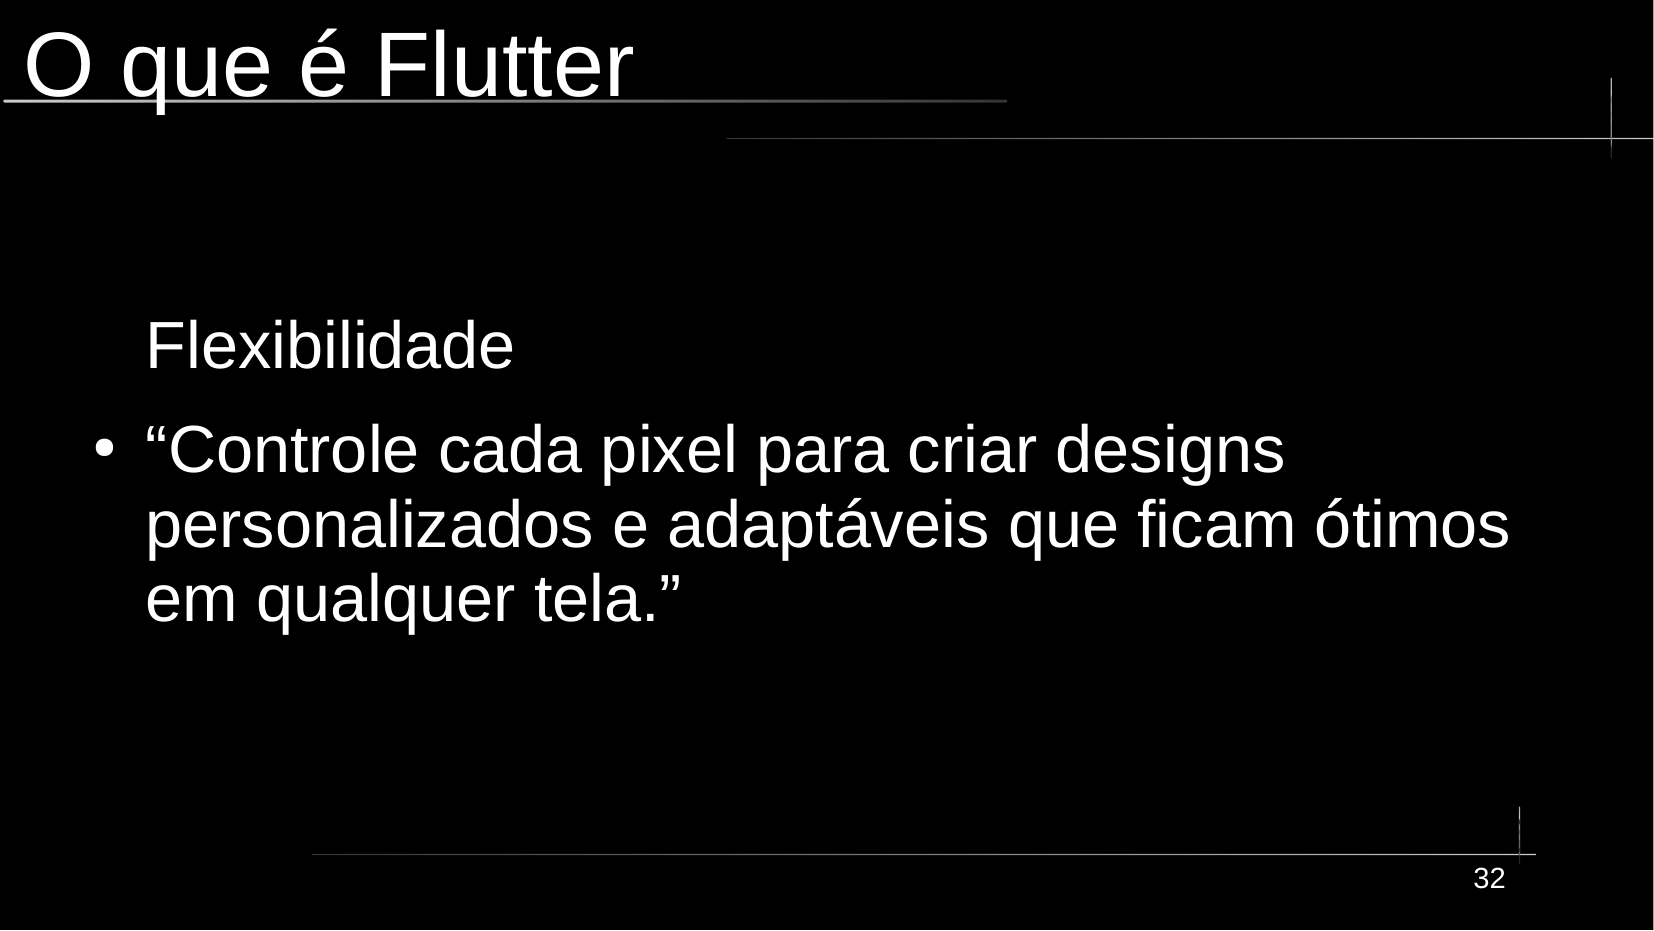

# O que é Flutter
Flexibilidade
“Controle cada pixel para criar designs personalizados e adaptáveis que ficam ótimos em qualquer tela.”
32